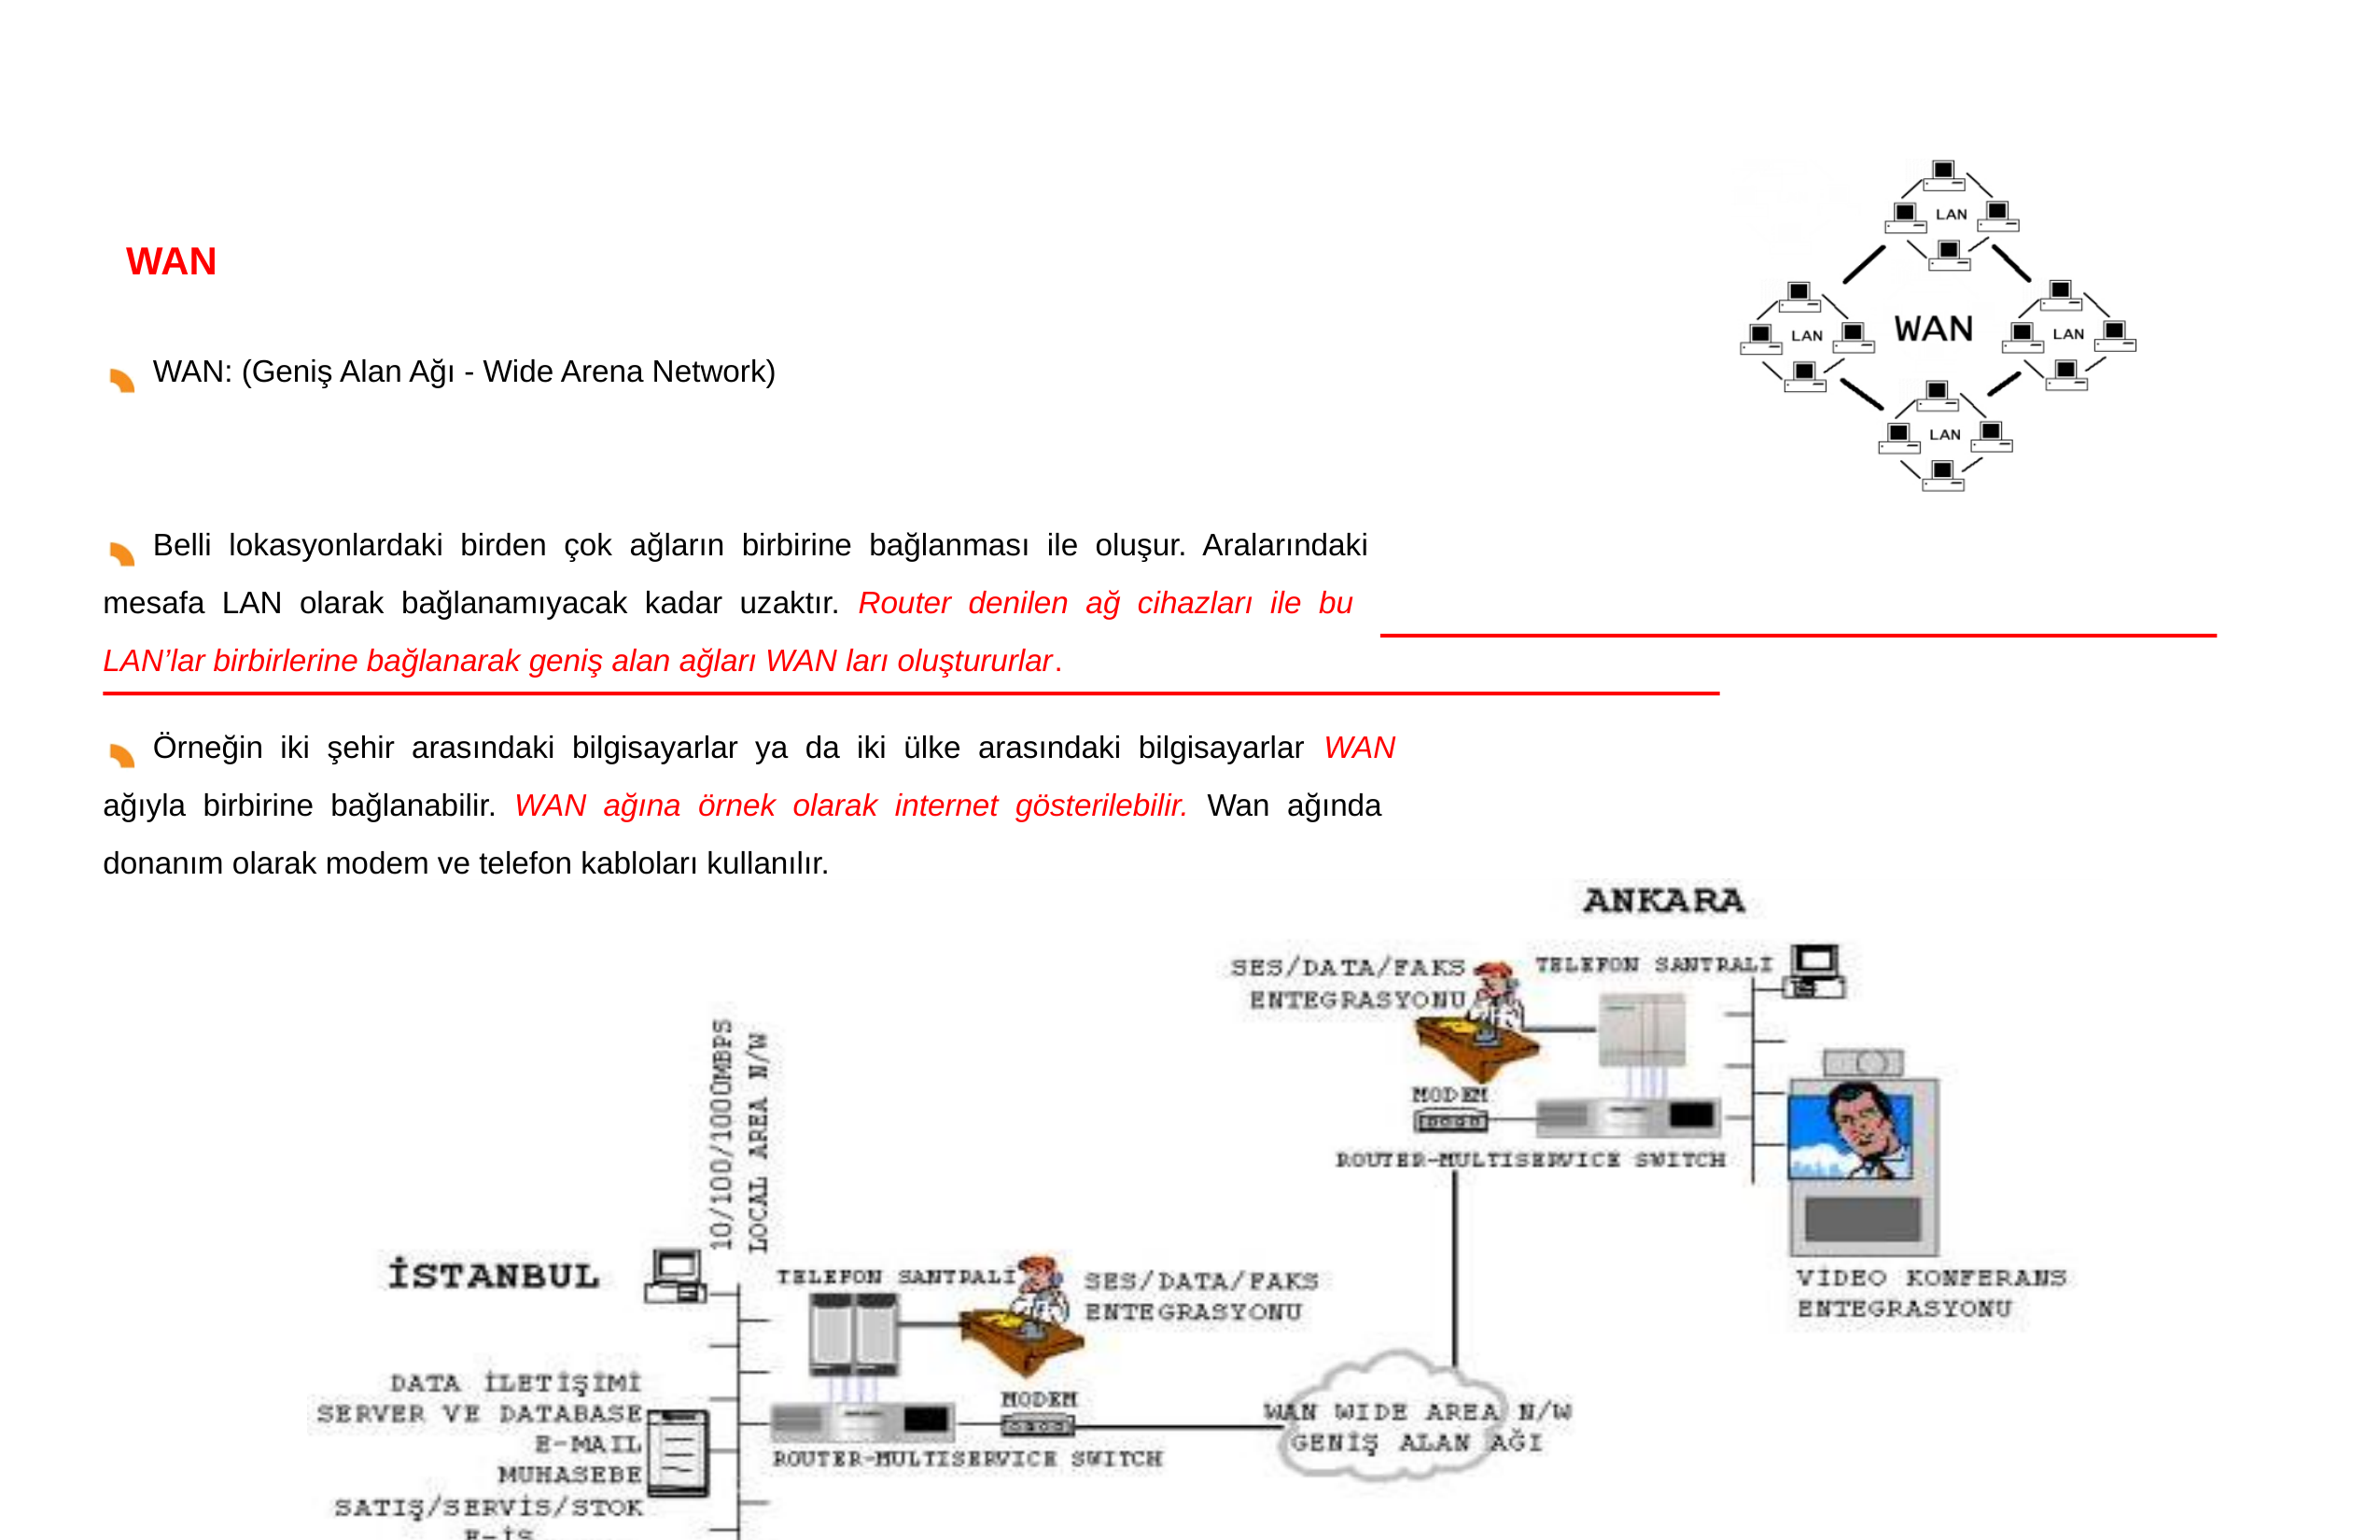

WAN
 WAN: (Geniş Alan Ağı - Wide Arena Network)
 Belli lokasyonlardaki birden çok ağların birbirine bağlanması ile oluşur. Aralarındaki
mesafa LAN olarak bağlanamıyacak kadar uzaktır. Router denilen ağ cihazları ile bu
LAN’lar birbirlerine bağlanarak geniş alan ağları WAN ları oluştururlar.
 Örneğin iki şehir arasındaki bilgisayarlar ya da iki ülke arasındaki bilgisayarlar WAN
ağıyla birbirine bağlanabilir. WAN ağına örnek olarak internet gösterilebilir. Wan ağında
donanım olarak modem ve telefon kabloları kullanılır.